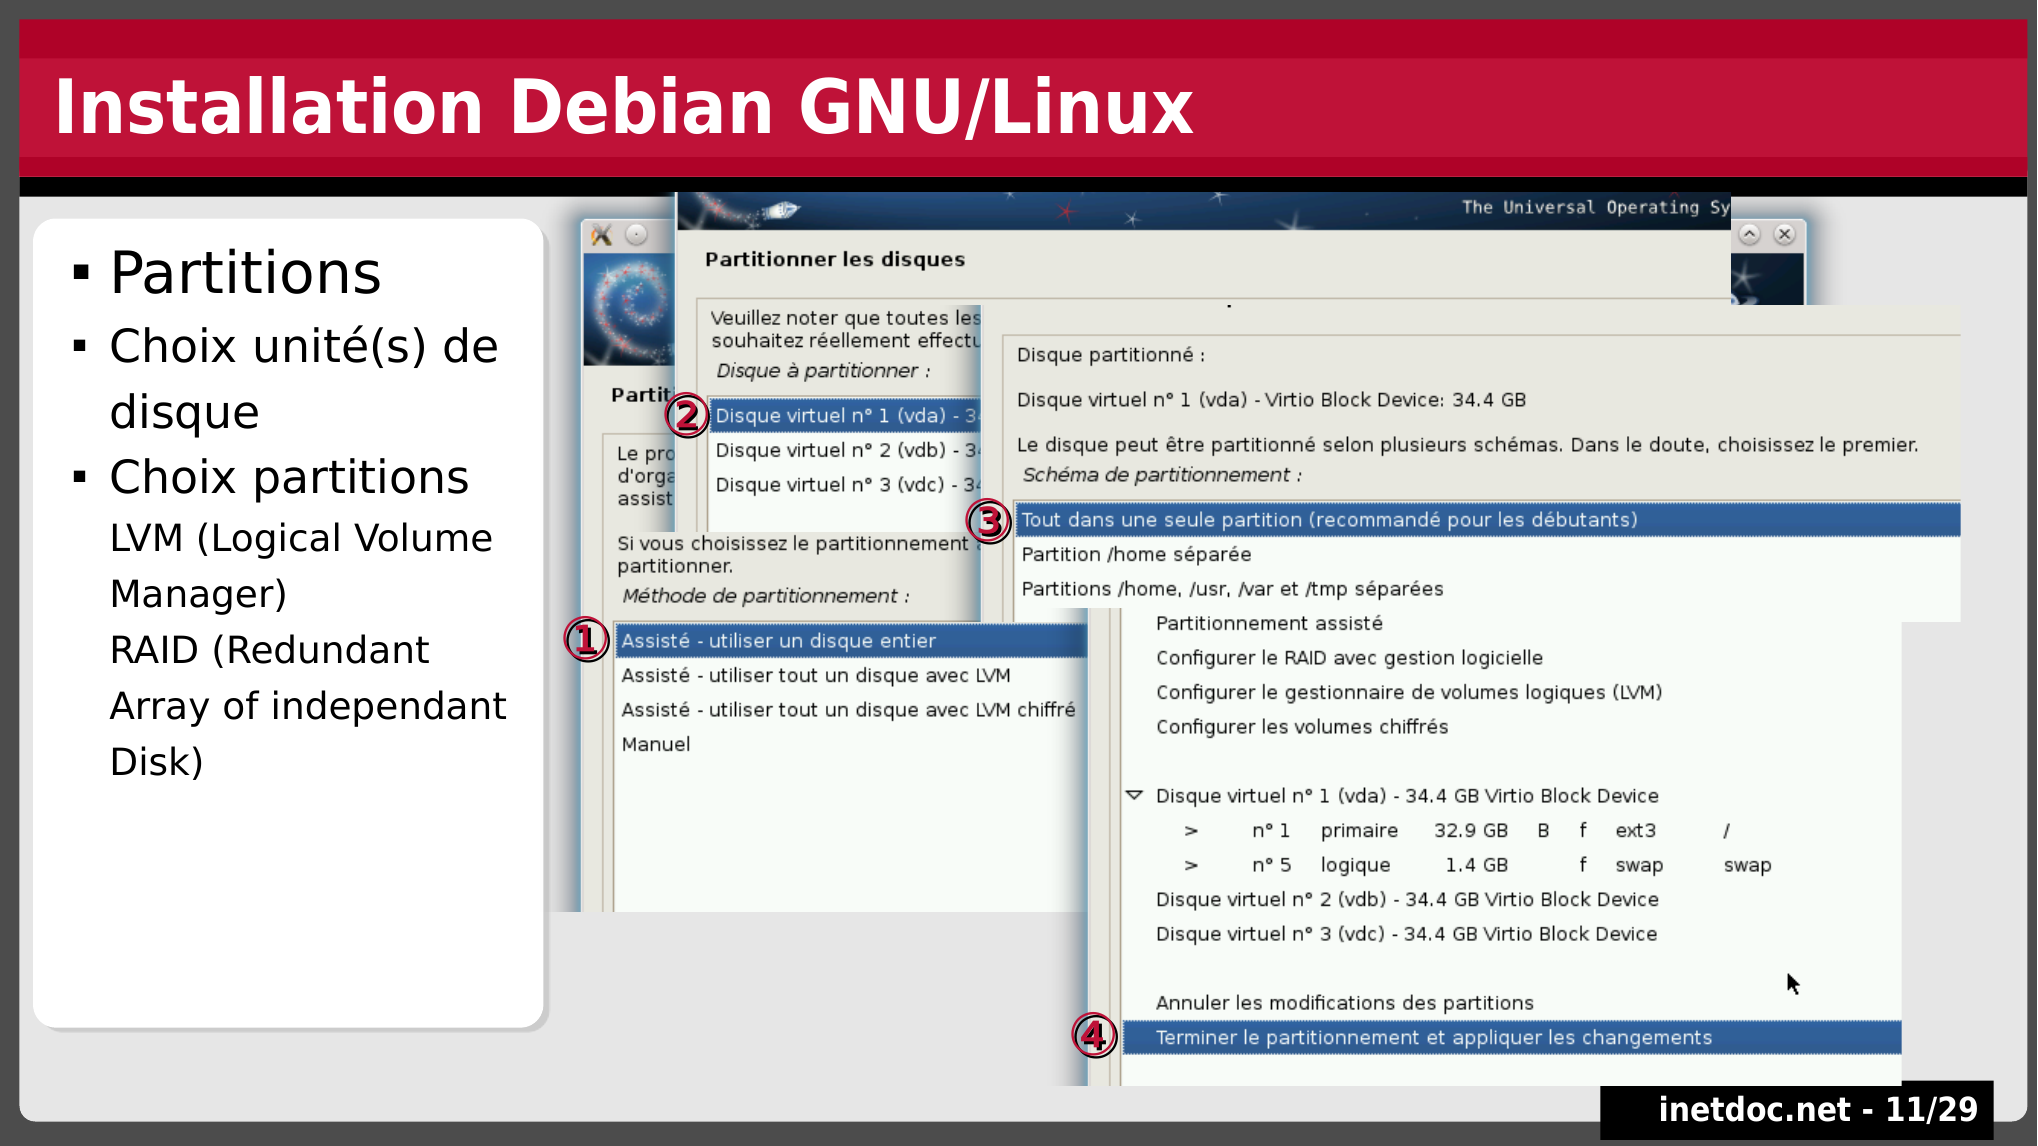

Installation Debian GNU/Linux
Partitions
Choix unité(s) de
disque
Choix partitions
LVM (Logical Volume
Manager)
RAID (Redundant
Array of independant
Disk)
②
③
①
④
inetdoc.net - /29